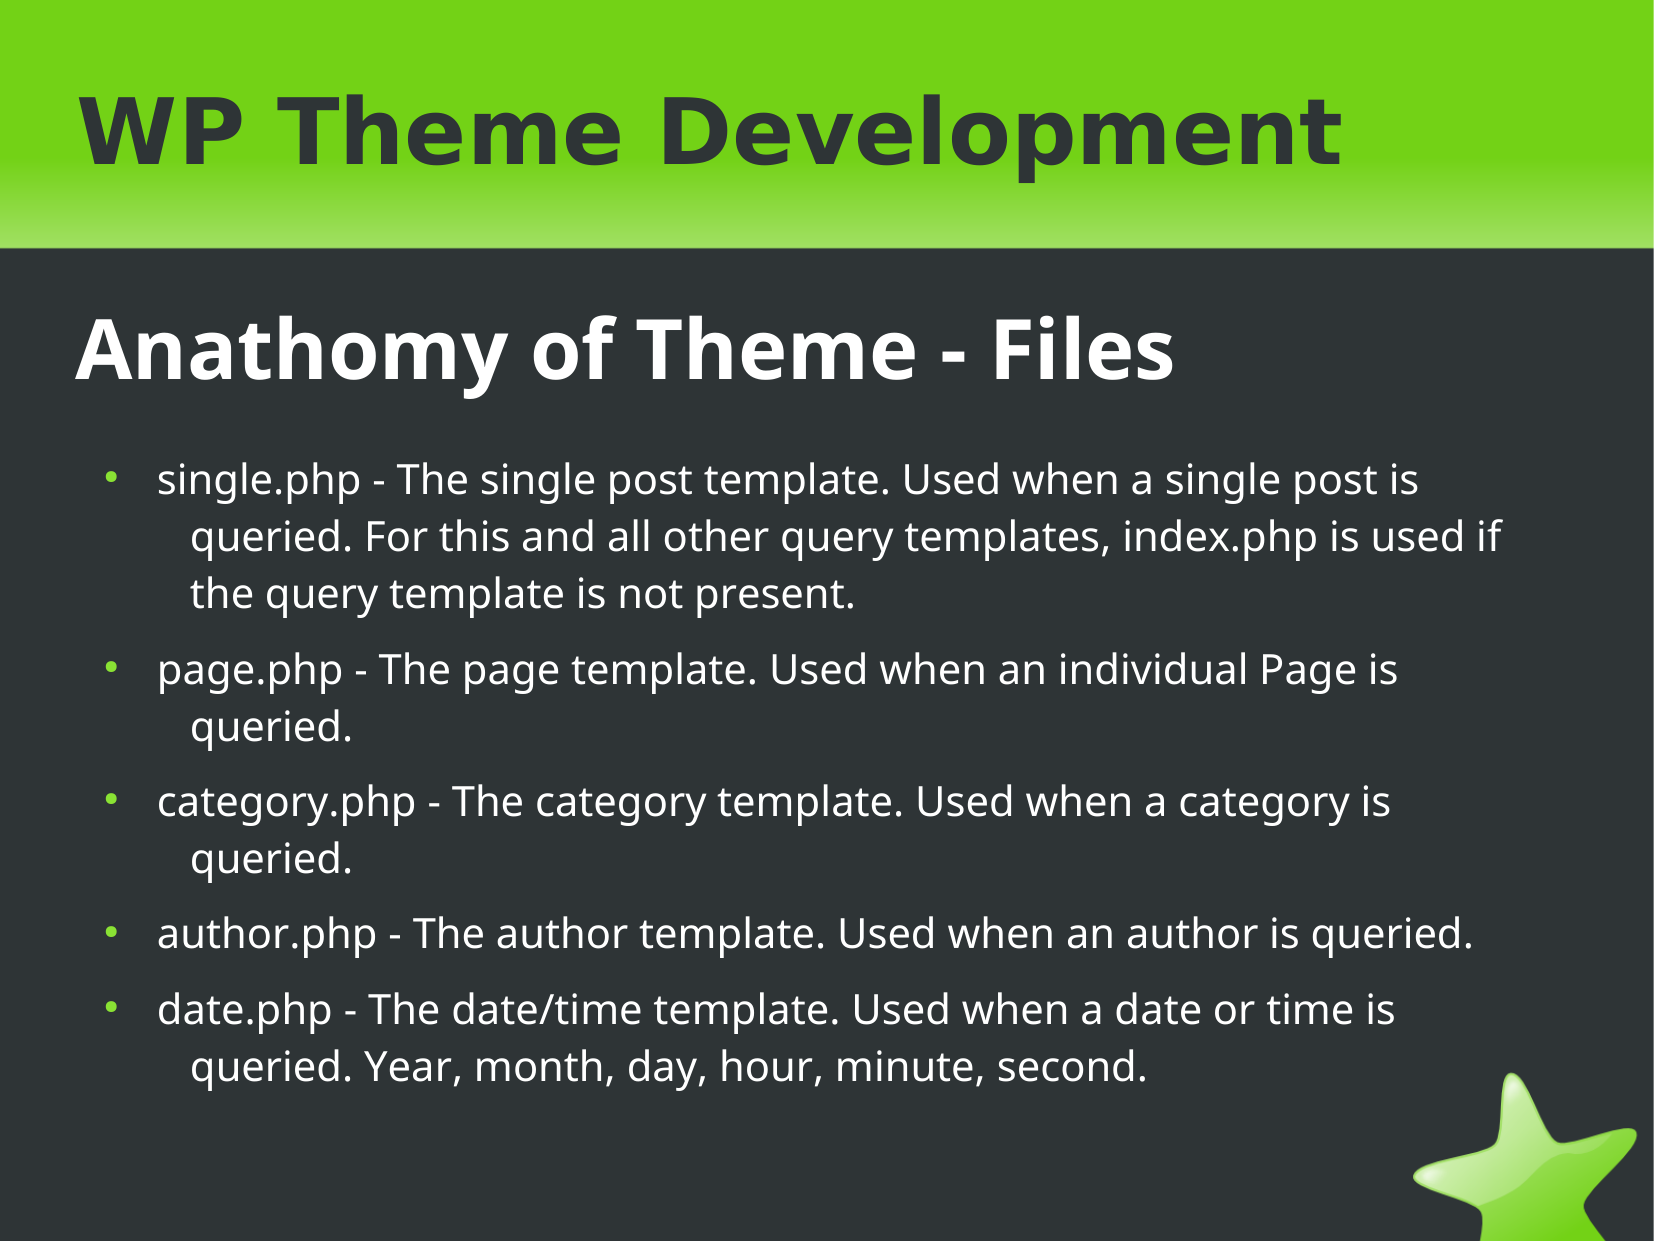

# WP Theme Development
Anathomy of Theme - Files
single.php - The single post template. Used when a single post is queried. For this and all other query templates, index.php is used if the query template is not present.
page.php - The page template. Used when an individual Page is queried.
category.php - The category template. Used when a category is queried.
author.php - The author template. Used when an author is queried.
date.php - The date/time template. Used when a date or time is queried. Year, month, day, hour, minute, second.